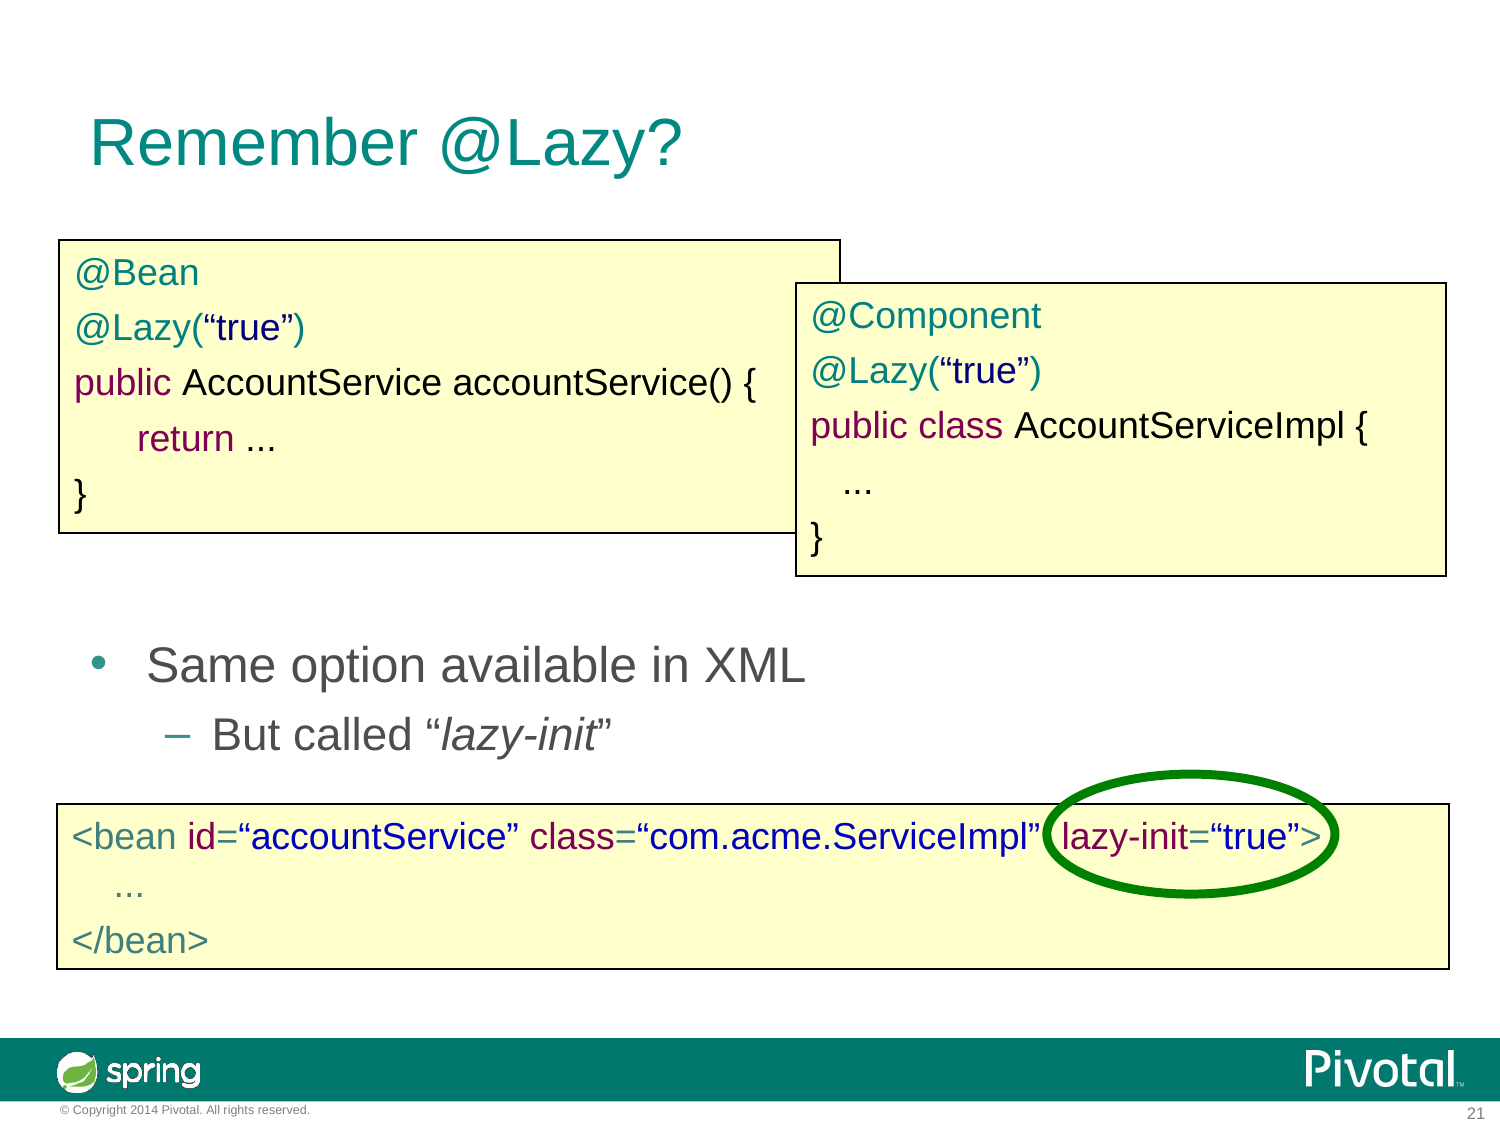

# Remember @Lazy?
@Bean
@Lazy(“true”)
public AccountService accountService() {
 return ...
}
Same option available in XML
But called “lazy-init”
@Component
@Lazy(“true”)
public class AccountServiceImpl {
 ...
}
<bean id=“accountService” class=“com.acme.ServiceImpl” lazy-init=“true”>
 ...
</bean>